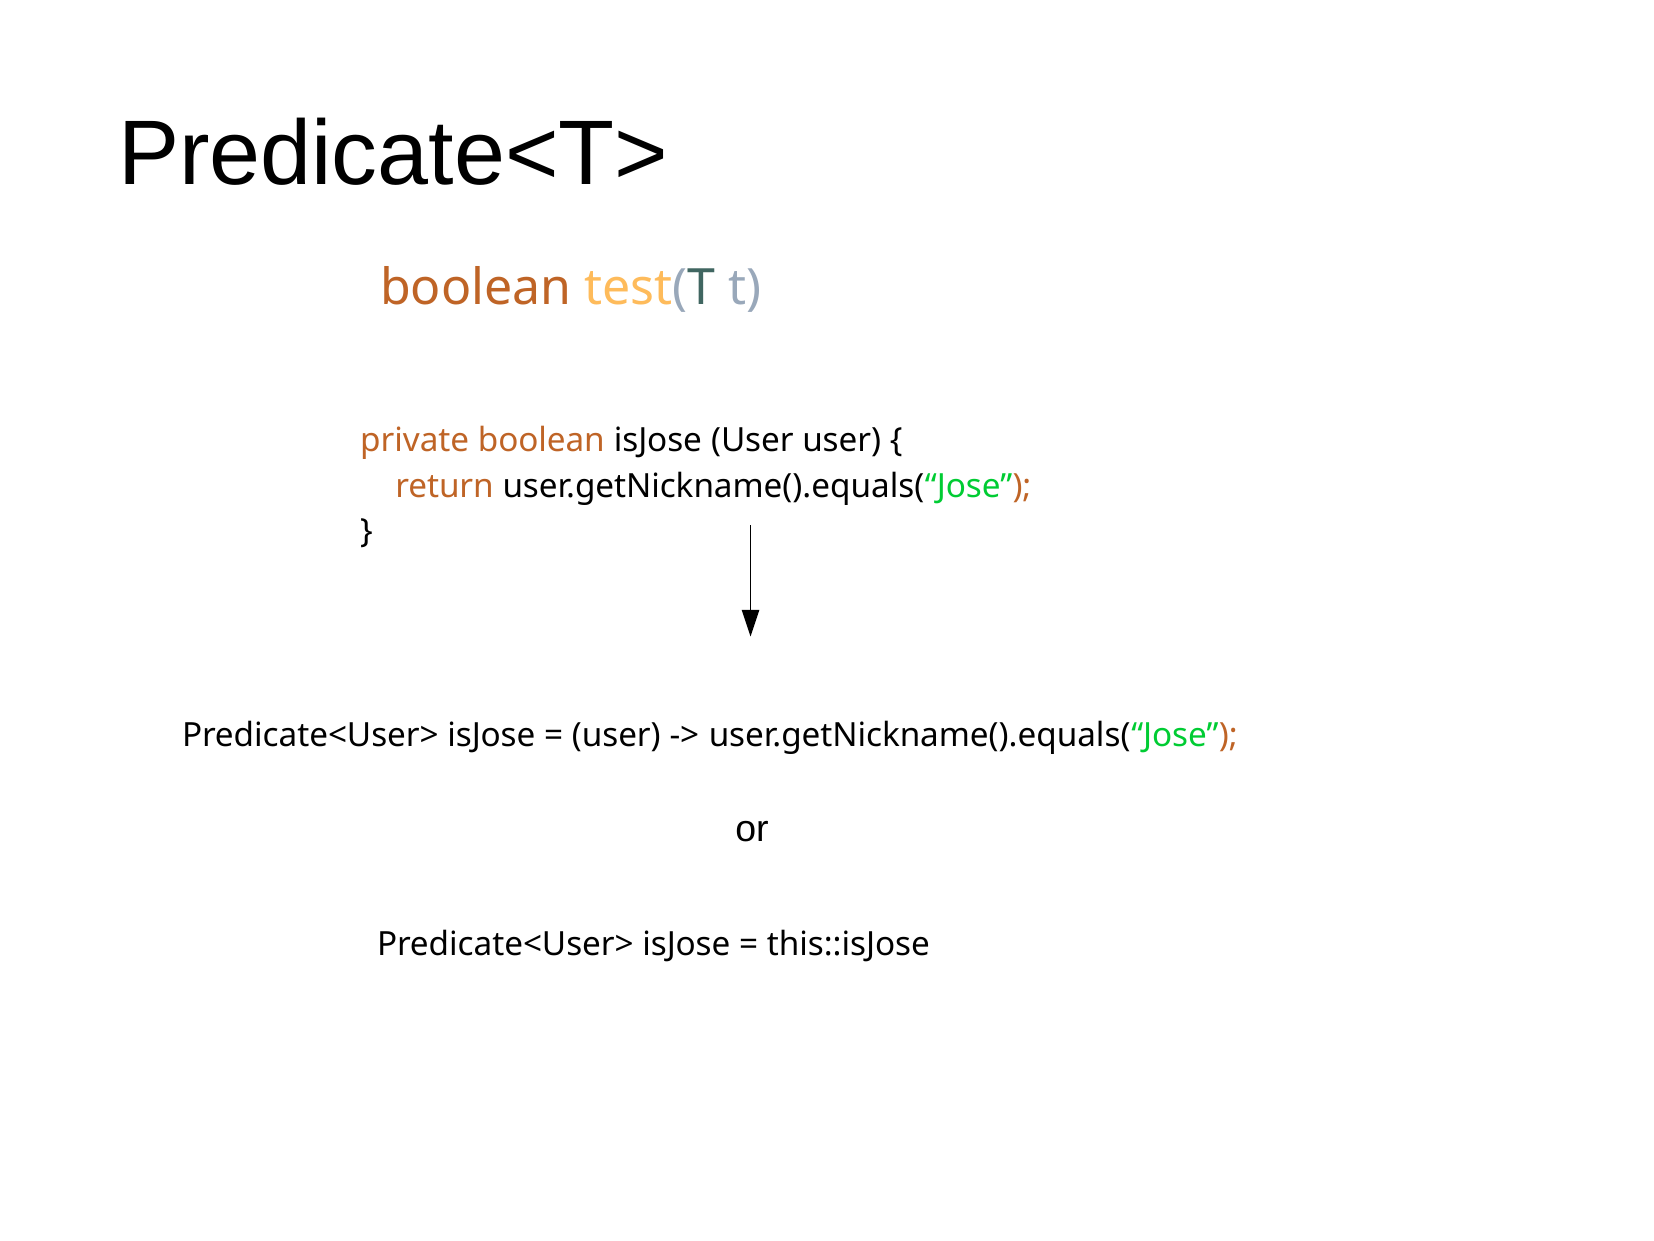

# Predicate<T>
boolean test(T t)
private boolean isJose (User user) {
 return user.getNickname().equals(“Jose”);
}
Predicate<User> isJose = (user) -> user.getNickname().equals(“Jose”);
or
Predicate<User> isJose = this::isJose